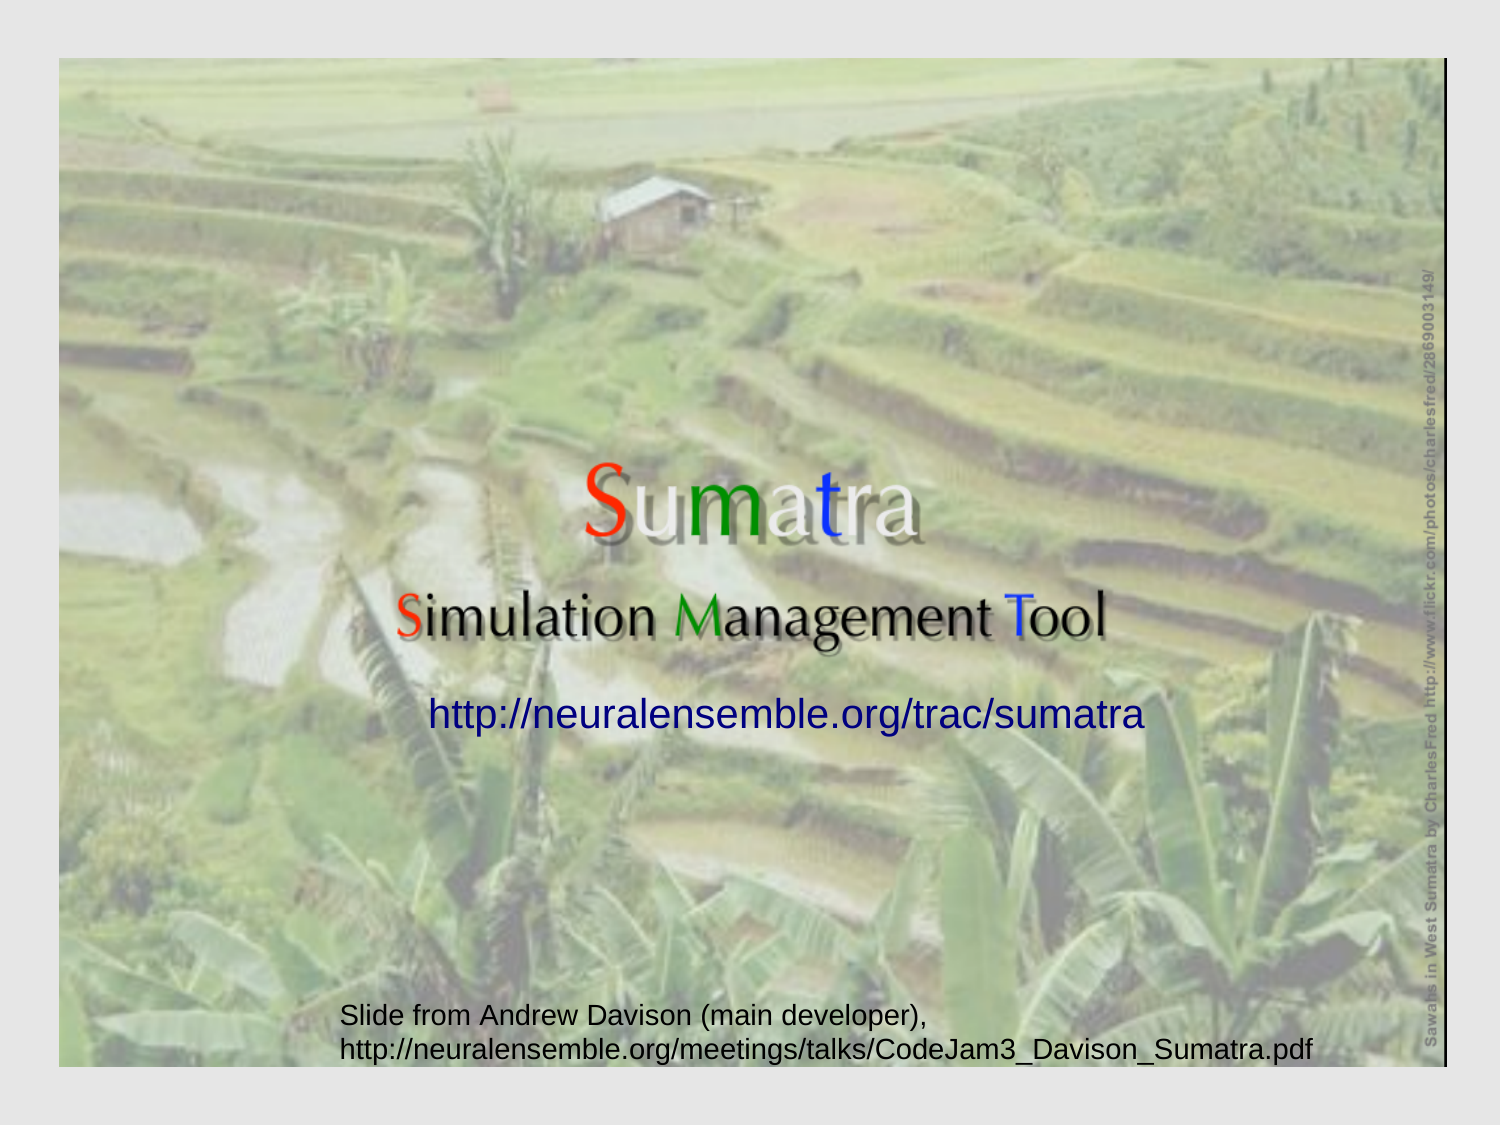

http://neuralensemble.org/trac/sumatra
Slide from Andrew Davison (main developer),
http://neuralensemble.org/meetings/talks/CodeJam3_Davison_Sumatra.pdf
18